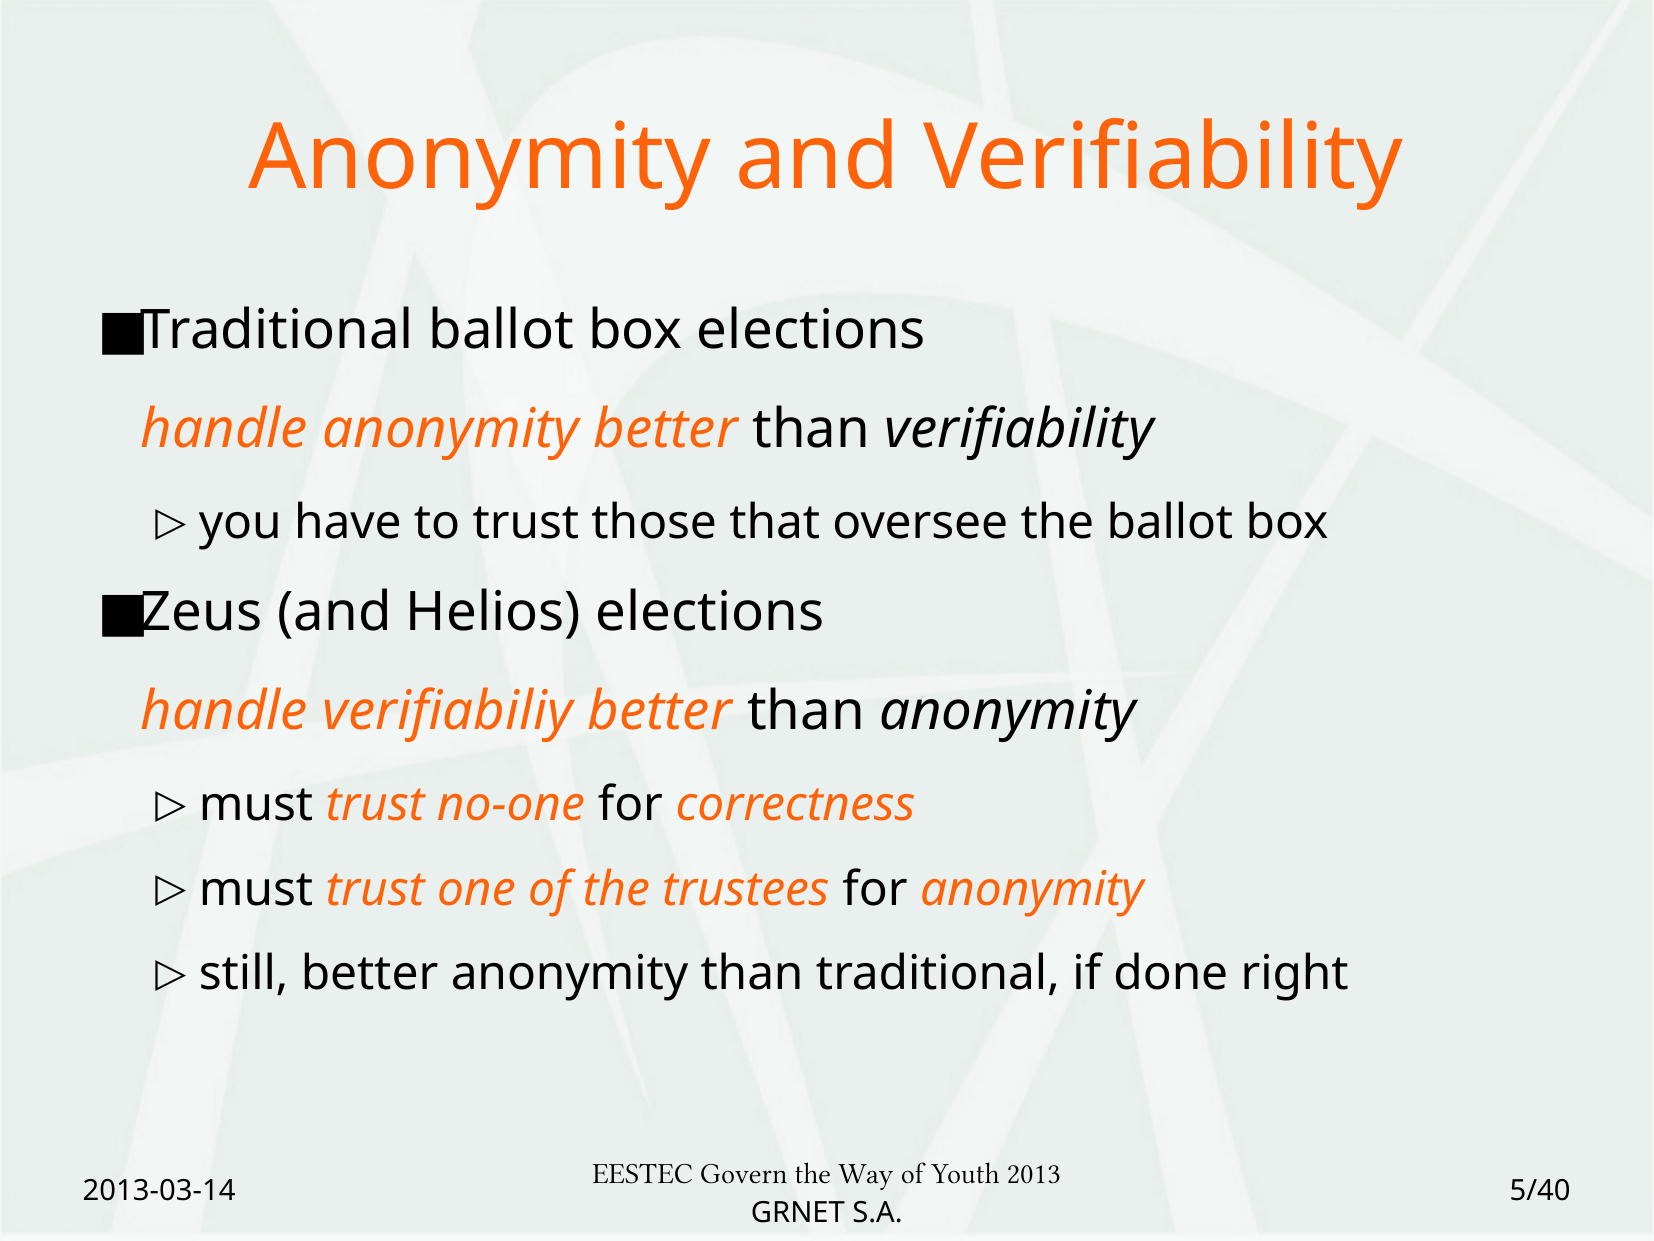

# Anonymity and Verifiability
Traditional ballot box elections
handle anonymity better than verifiability
you have to trust those that oversee the ballot box
Zeus (and Helios) elections
handle verifiabiliy better than anonymity
must trust no-one for correctness
must trust one of the trustees for anonymity
still, better anonymity than traditional, if done right
GRNET S.A.
2013-03-14
5